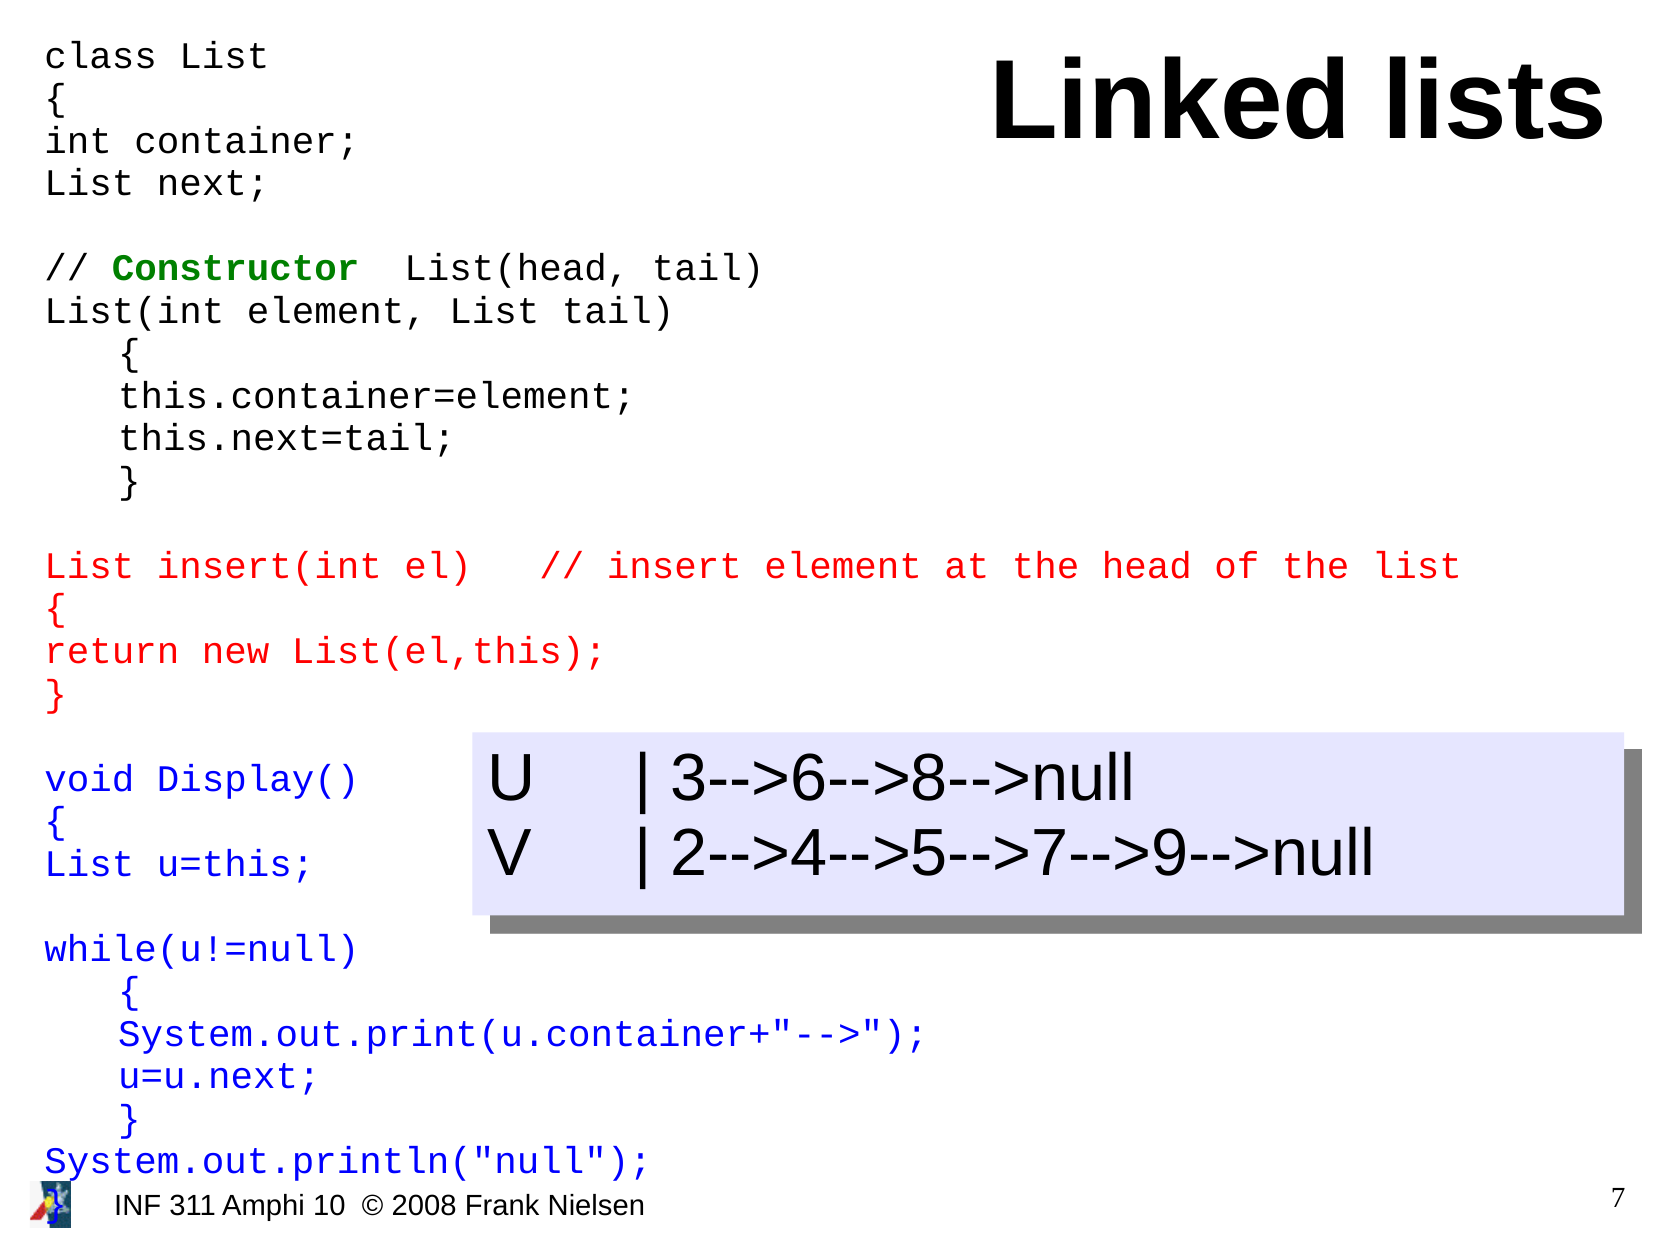

class List
{
int container;
List next;
// Constructor List(head, tail)
List(int element, List tail)
	{
	this.container=element;
	this.next=tail;
	}
List insert(int el) // insert element at the head of the list
{
return new List(el,this);
}
void Display()
{
List u=this;
while(u!=null)
	{
	System.out.print(u.container+"-->");
	u=u.next;
	}
System.out.println("null");
}
}
Linked lists
U		| 3-->6-->8-->null
V		| 2-->4-->5-->7-->9-->null